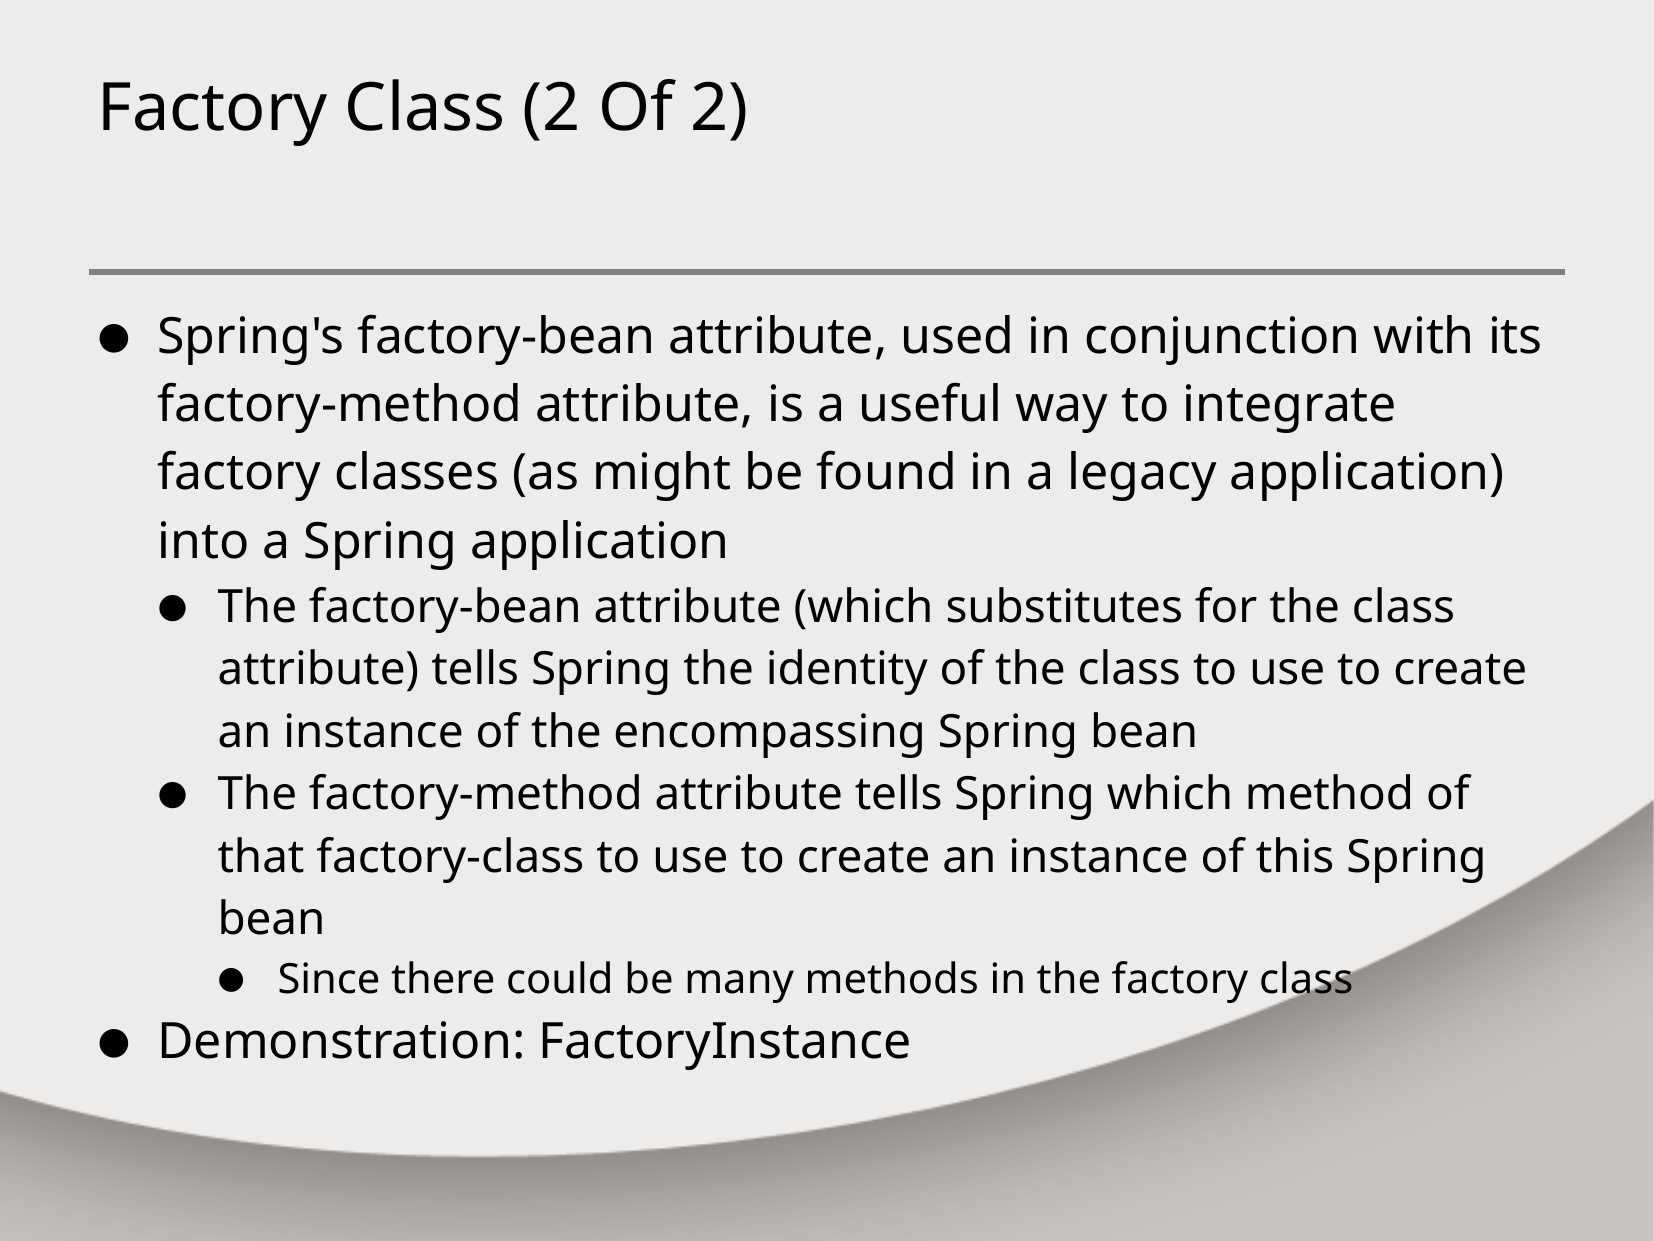

# Factory Class (2 Of 2)
Spring's factory-bean attribute, used in conjunction with its factory-method attribute, is a useful way to integrate factory classes (as might be found in a legacy application) into a Spring application
The factory-bean attribute (which substitutes for the class attribute) tells Spring the identity of the class to use to create an instance of the encompassing Spring bean
The factory-method attribute tells Spring which method of that factory-class to use to create an instance of this Spring bean
Since there could be many methods in the factory class
Demonstration: FactoryInstance